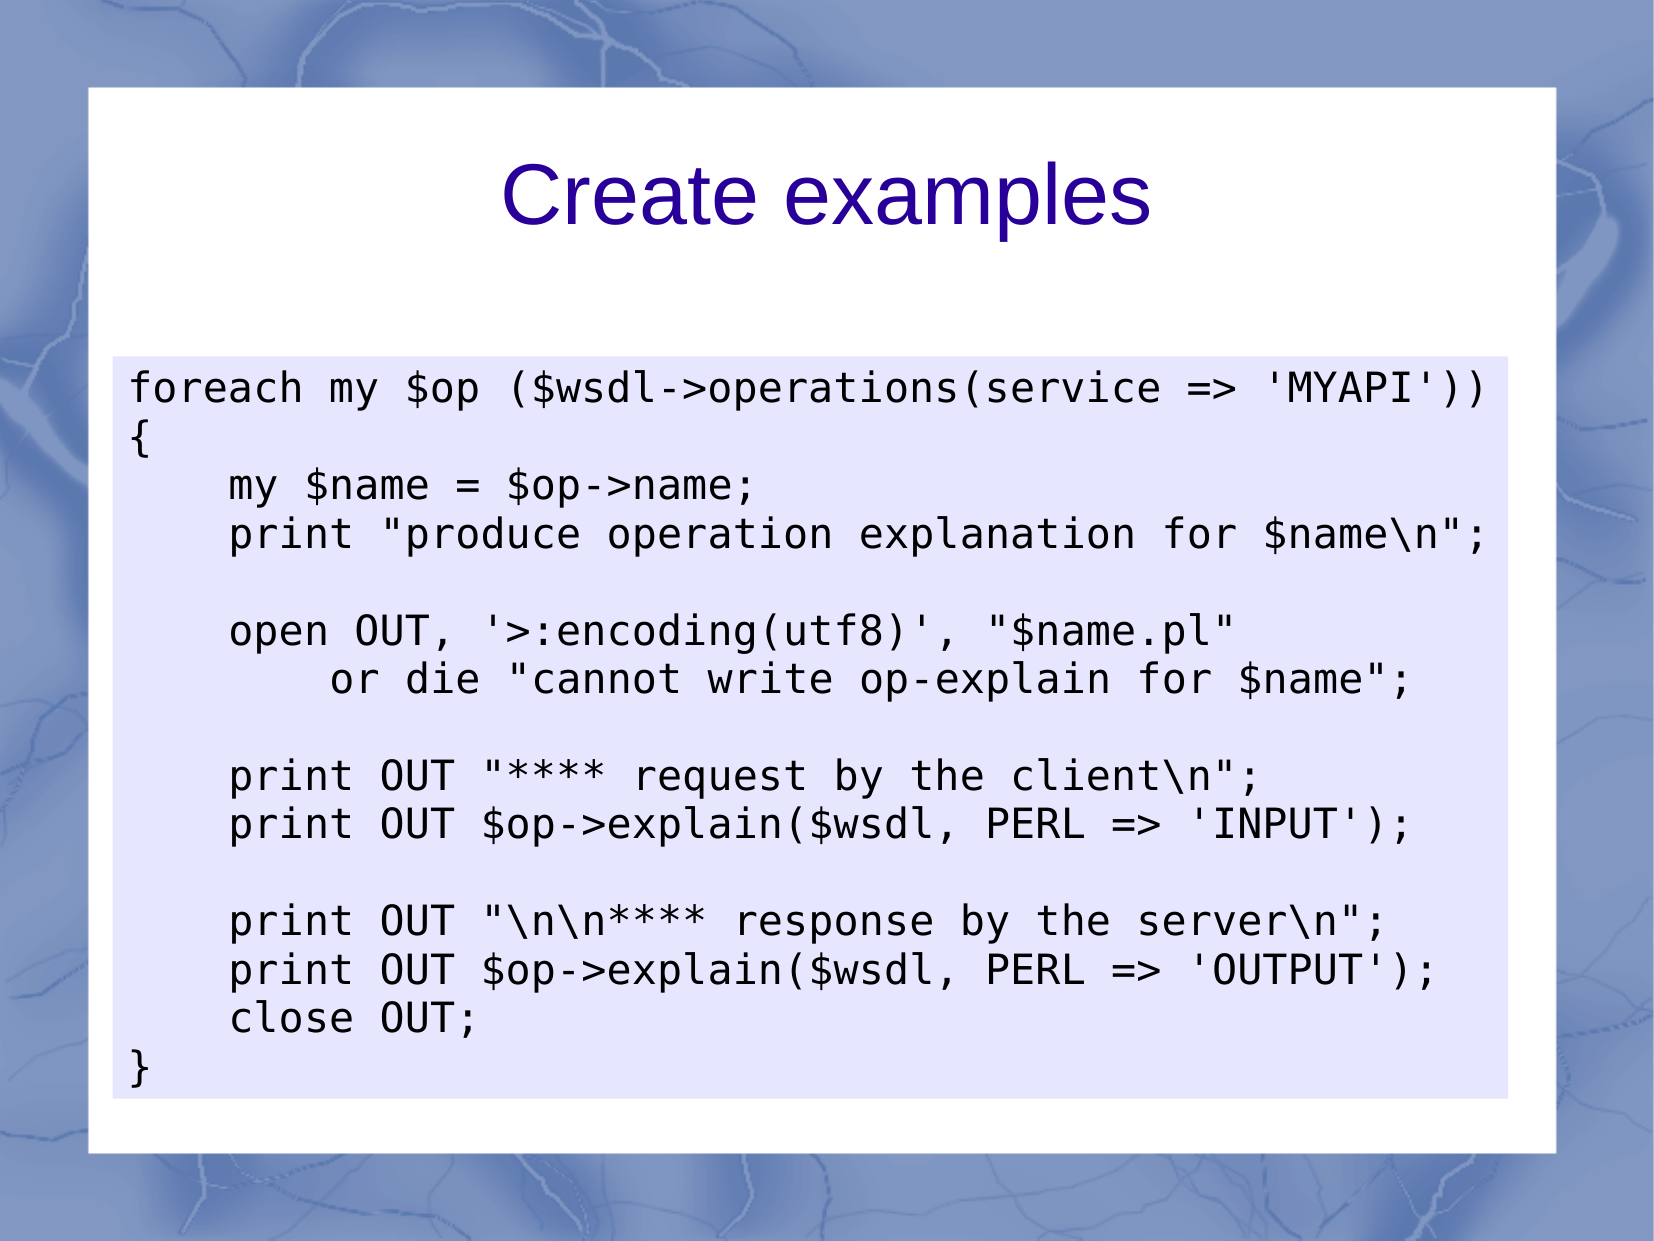

# Create examples
foreach my $op ($wsdl->operations(service => 'MYAPI'))
{
 my $name = $op->name;
 print "produce operation explanation for $name\n";
 open OUT, '>:encoding(utf8)', "$name.pl"
 or die "cannot write op-explain for $name";
 print OUT "**** request by the client\n";
 print OUT $op->explain($wsdl, PERL => 'INPUT');
 print OUT "\n\n**** response by the server\n";
 print OUT $op->explain($wsdl, PERL => 'OUTPUT');
 close OUT;
}